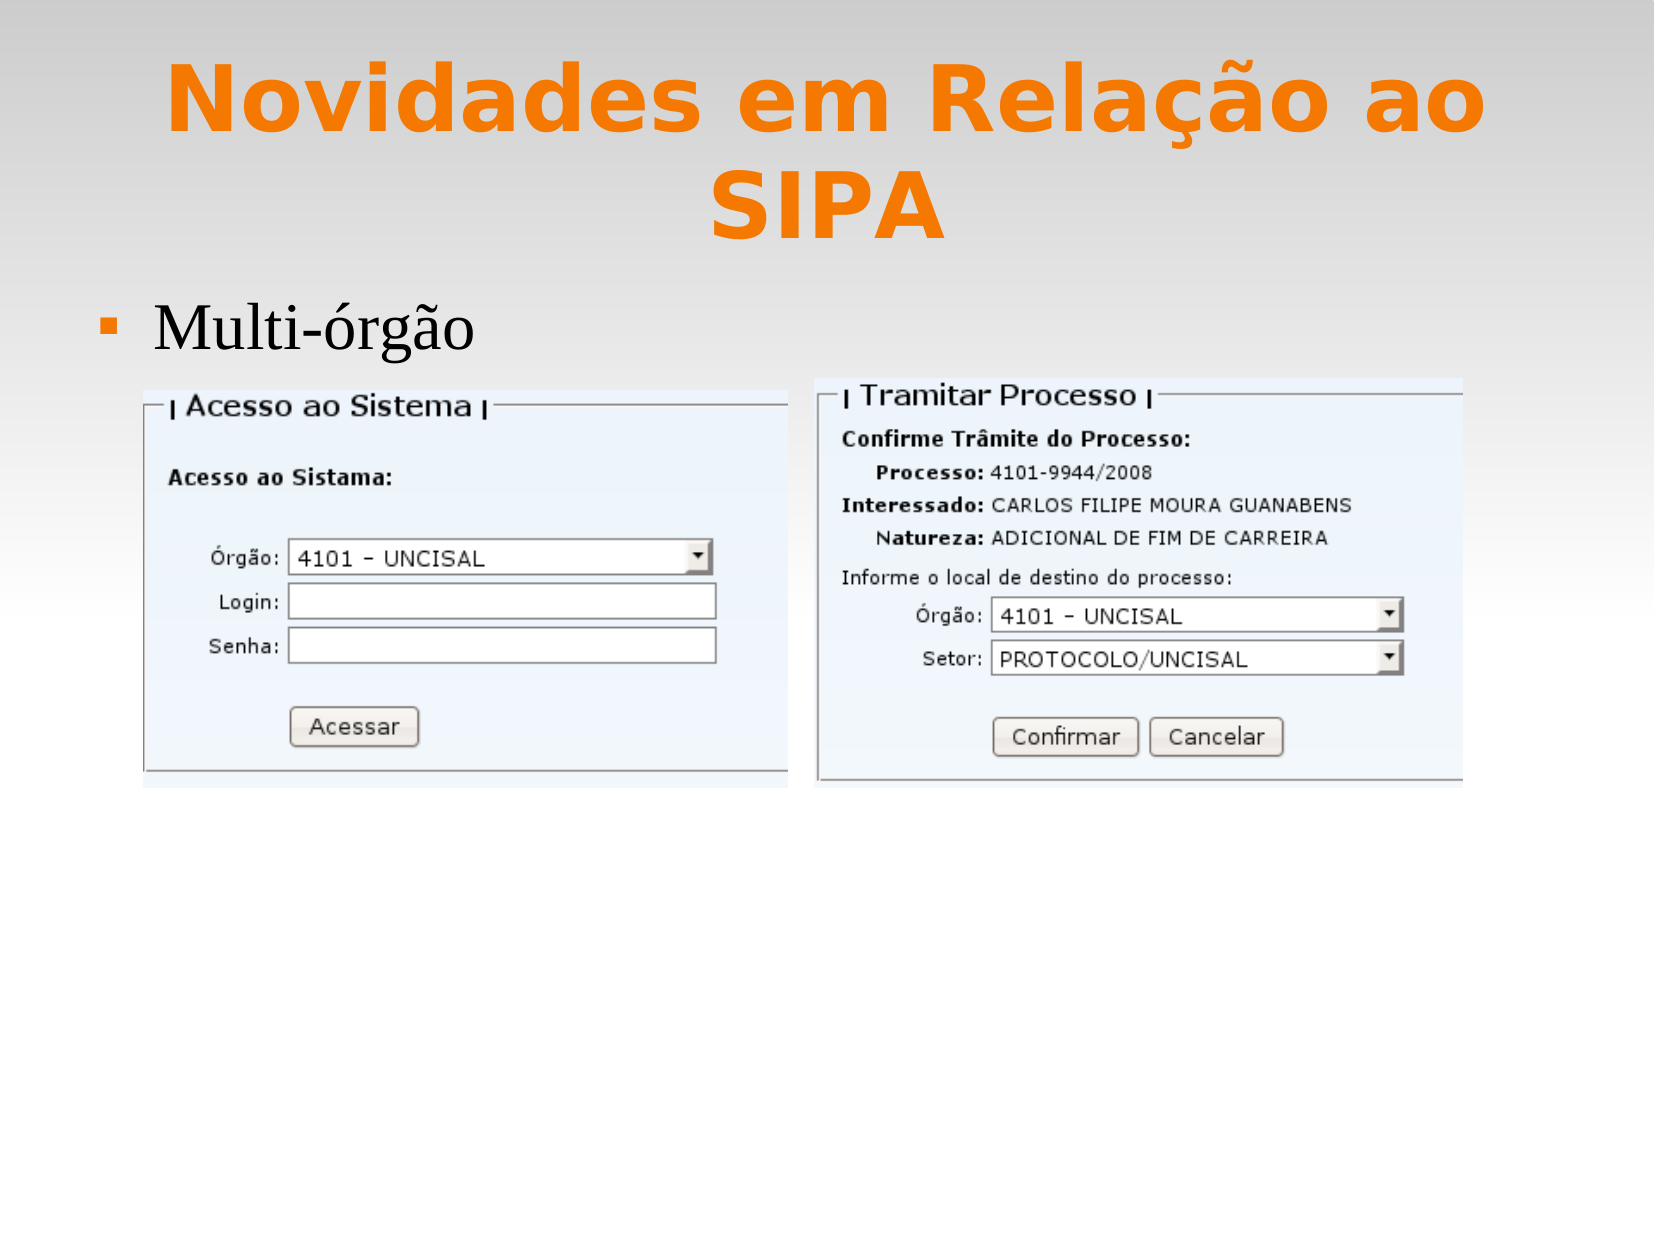

# Novidades em Relação ao SIPA
Multi-órgão